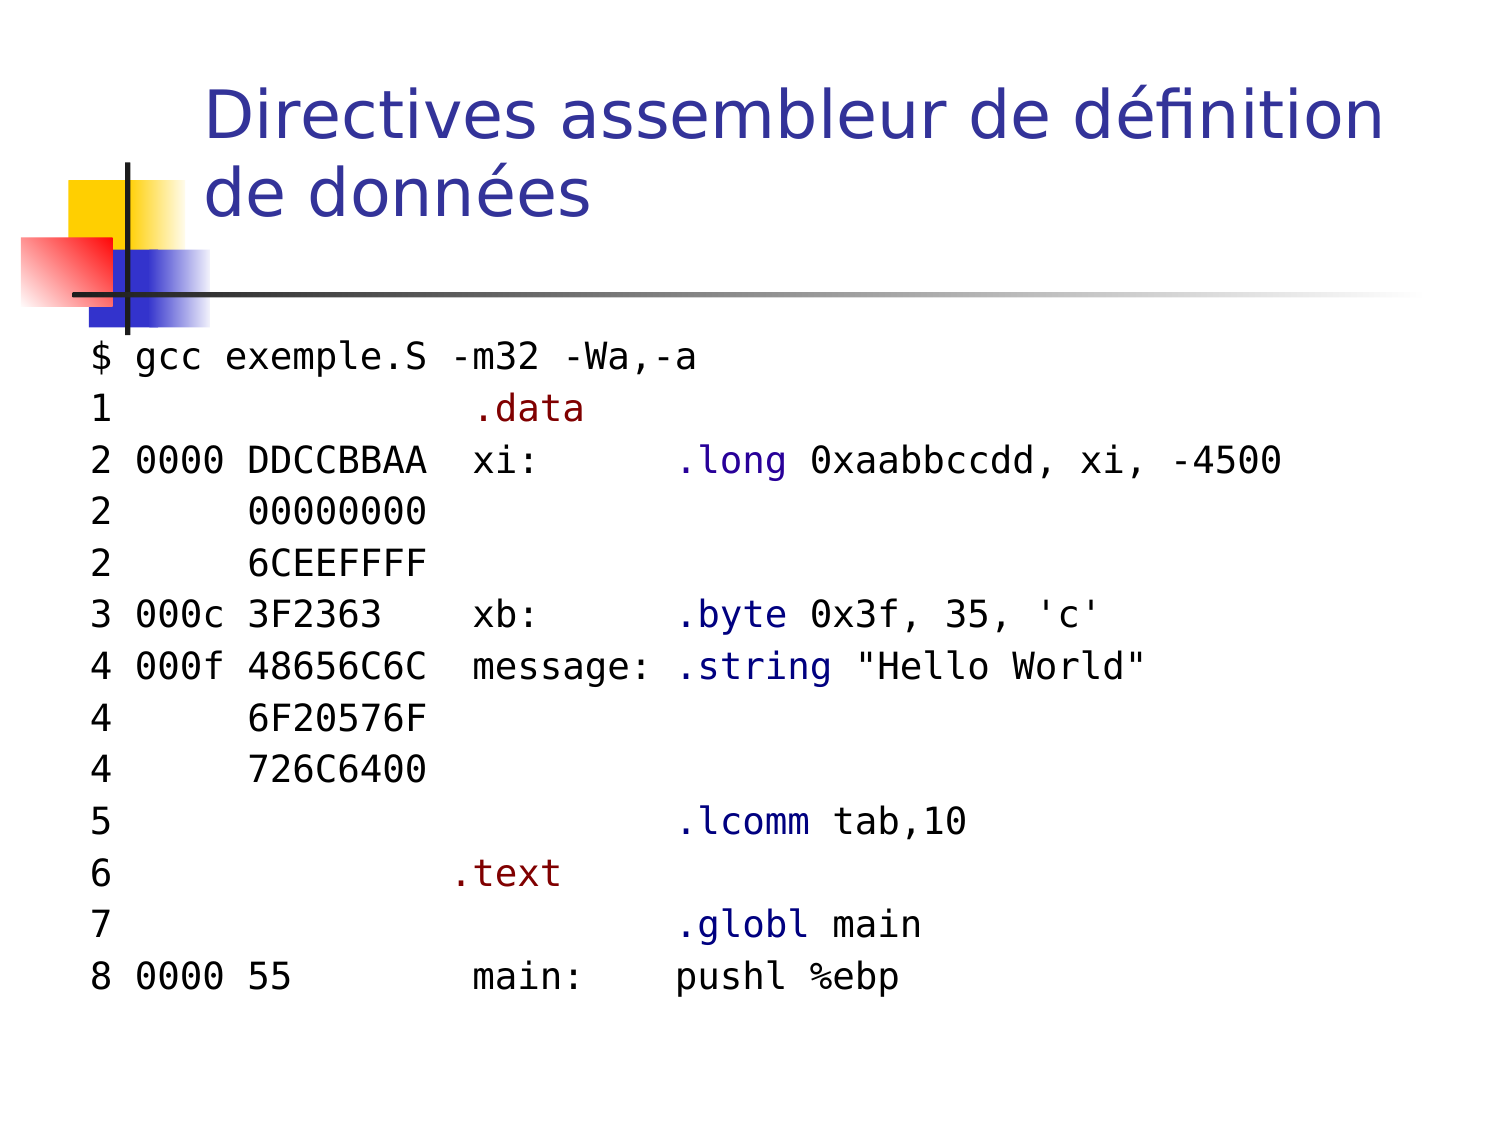

# Directives assembleur de définition de données
$ gcc exemple.S -m32 -Wa,-a
1 .data
2 0000 DDCCBBAA xi: .long 0xaabbccdd, xi, -4500
2 00000000
2 6CEEFFFF
3 000c 3F2363 xb: .byte 0x3f, 35, 'c'
4 000f 48656C6C message: .string "Hello World"
4 6F20576F
4 726C6400
5 .lcomm tab,10
6 .text
7 .globl main
8 0000 55 main: pushl %ebp